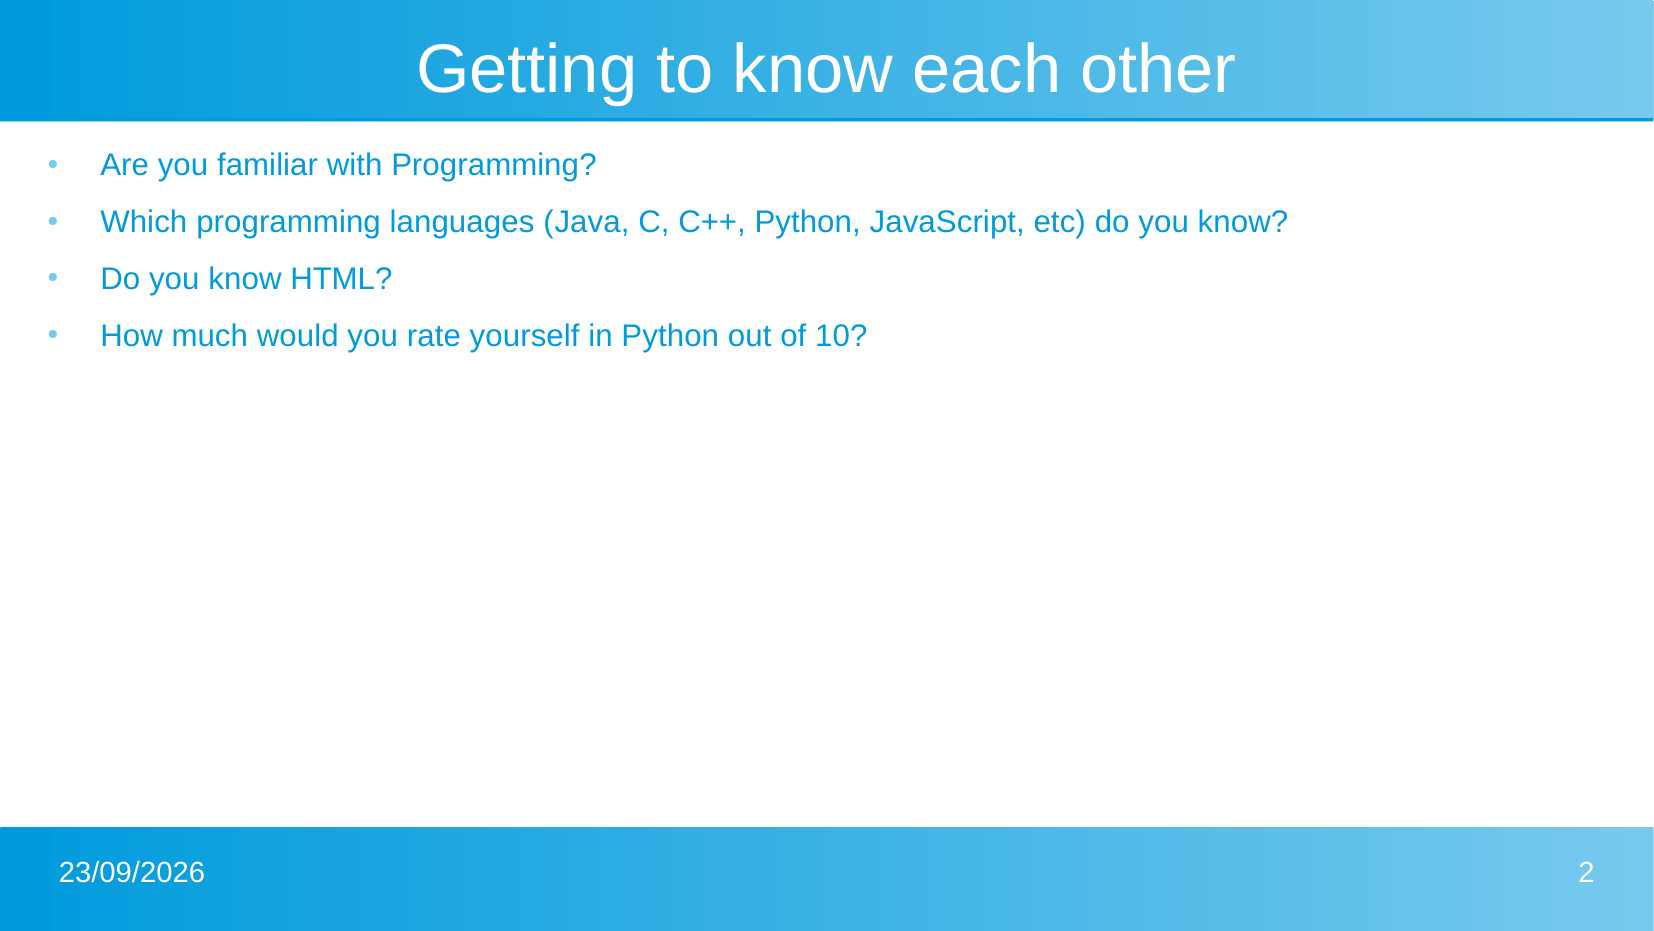

# Getting to know each other
Are you familiar with Programming?
Which programming languages (Java, C, C++, Python, JavaScript, etc) do you know?
Do you know HTML?
How much would you rate yourself in Python out of 10?
2